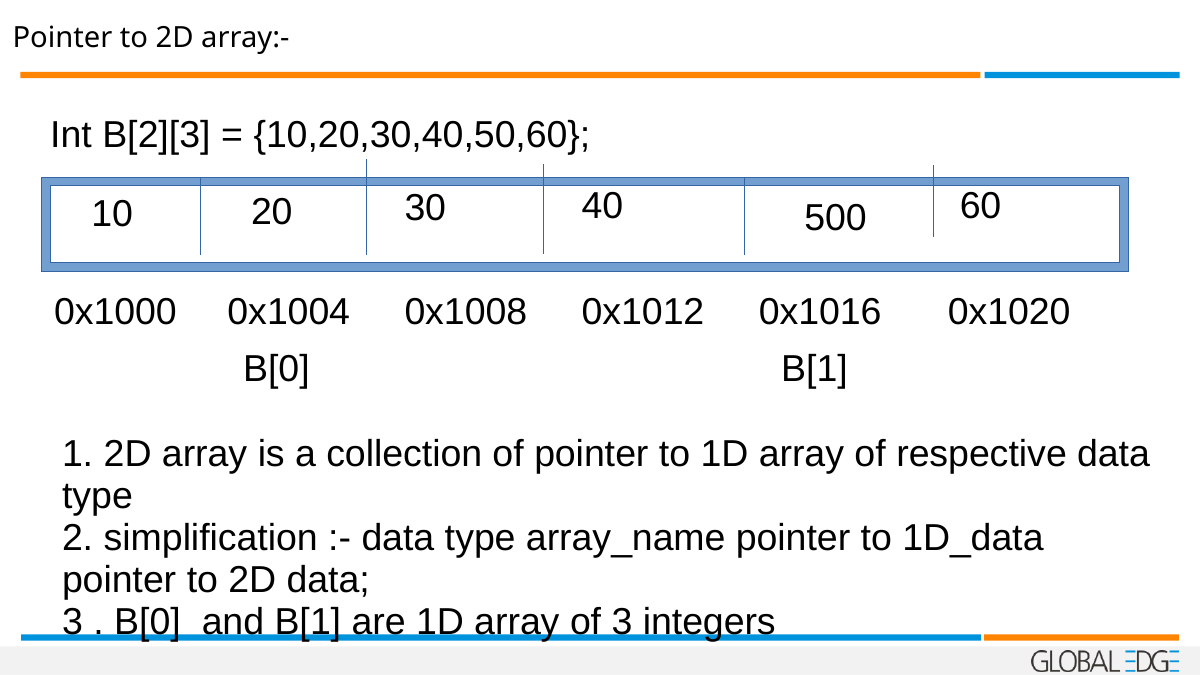

# Pointer to 2D array:-
Int B[2][3] = {10,20,30,40,50,60};
40
60
30
20
10
500
0x1000
0x1004
0x1008
0x1012
0x1016
0x1020
 B[0]
 B[1]
1. 2D array is a collection of pointer to 1D array of respective data type
2. simplification :- data type array_name pointer to 1D_data pointer to 2D data;
3 . B[0] and B[1] are 1D array of 3 integers